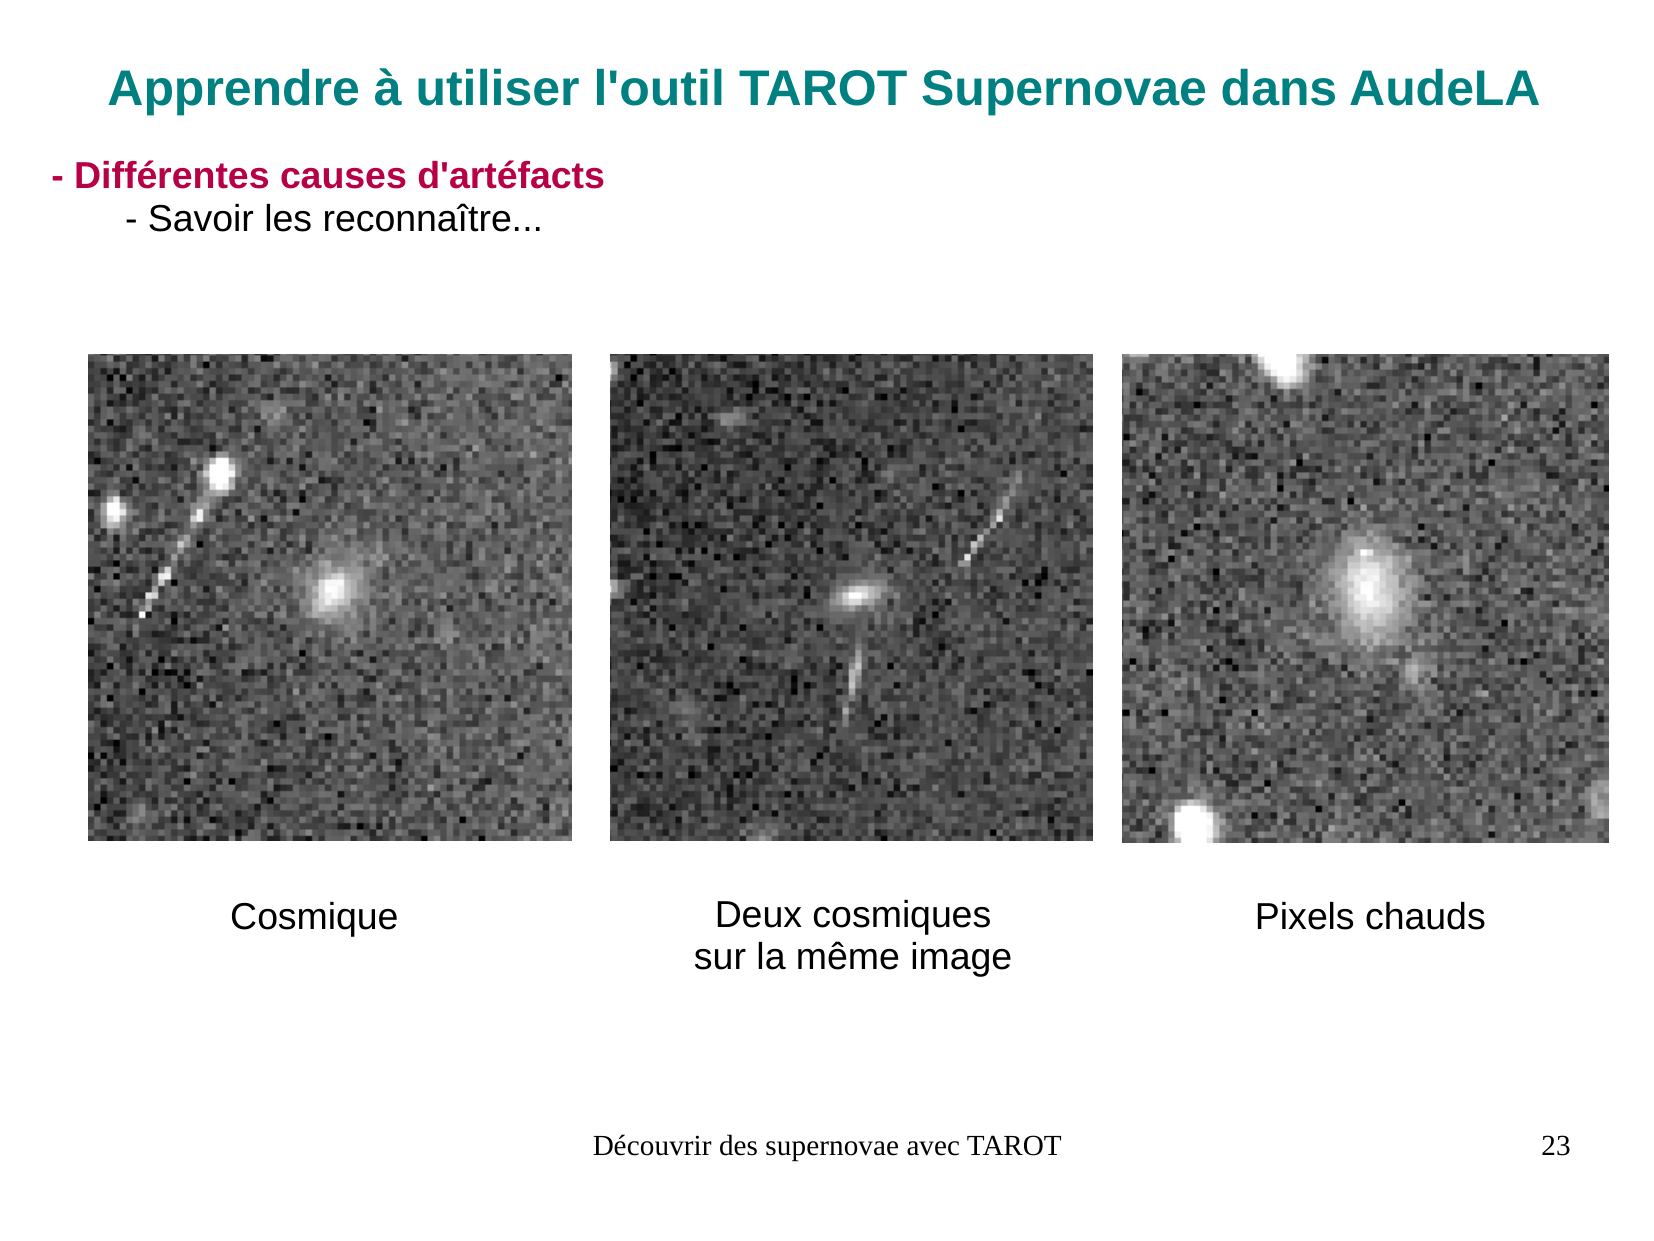

Apprendre à utiliser l'outil TAROT Supernovae dans AudeLA
- Différentes causes d'artéfacts
	- Savoir les reconnaître...
Deux cosmiques
sur la même image
Cosmique
Pixels chauds
Découvrir des supernovae avec TAROT
23